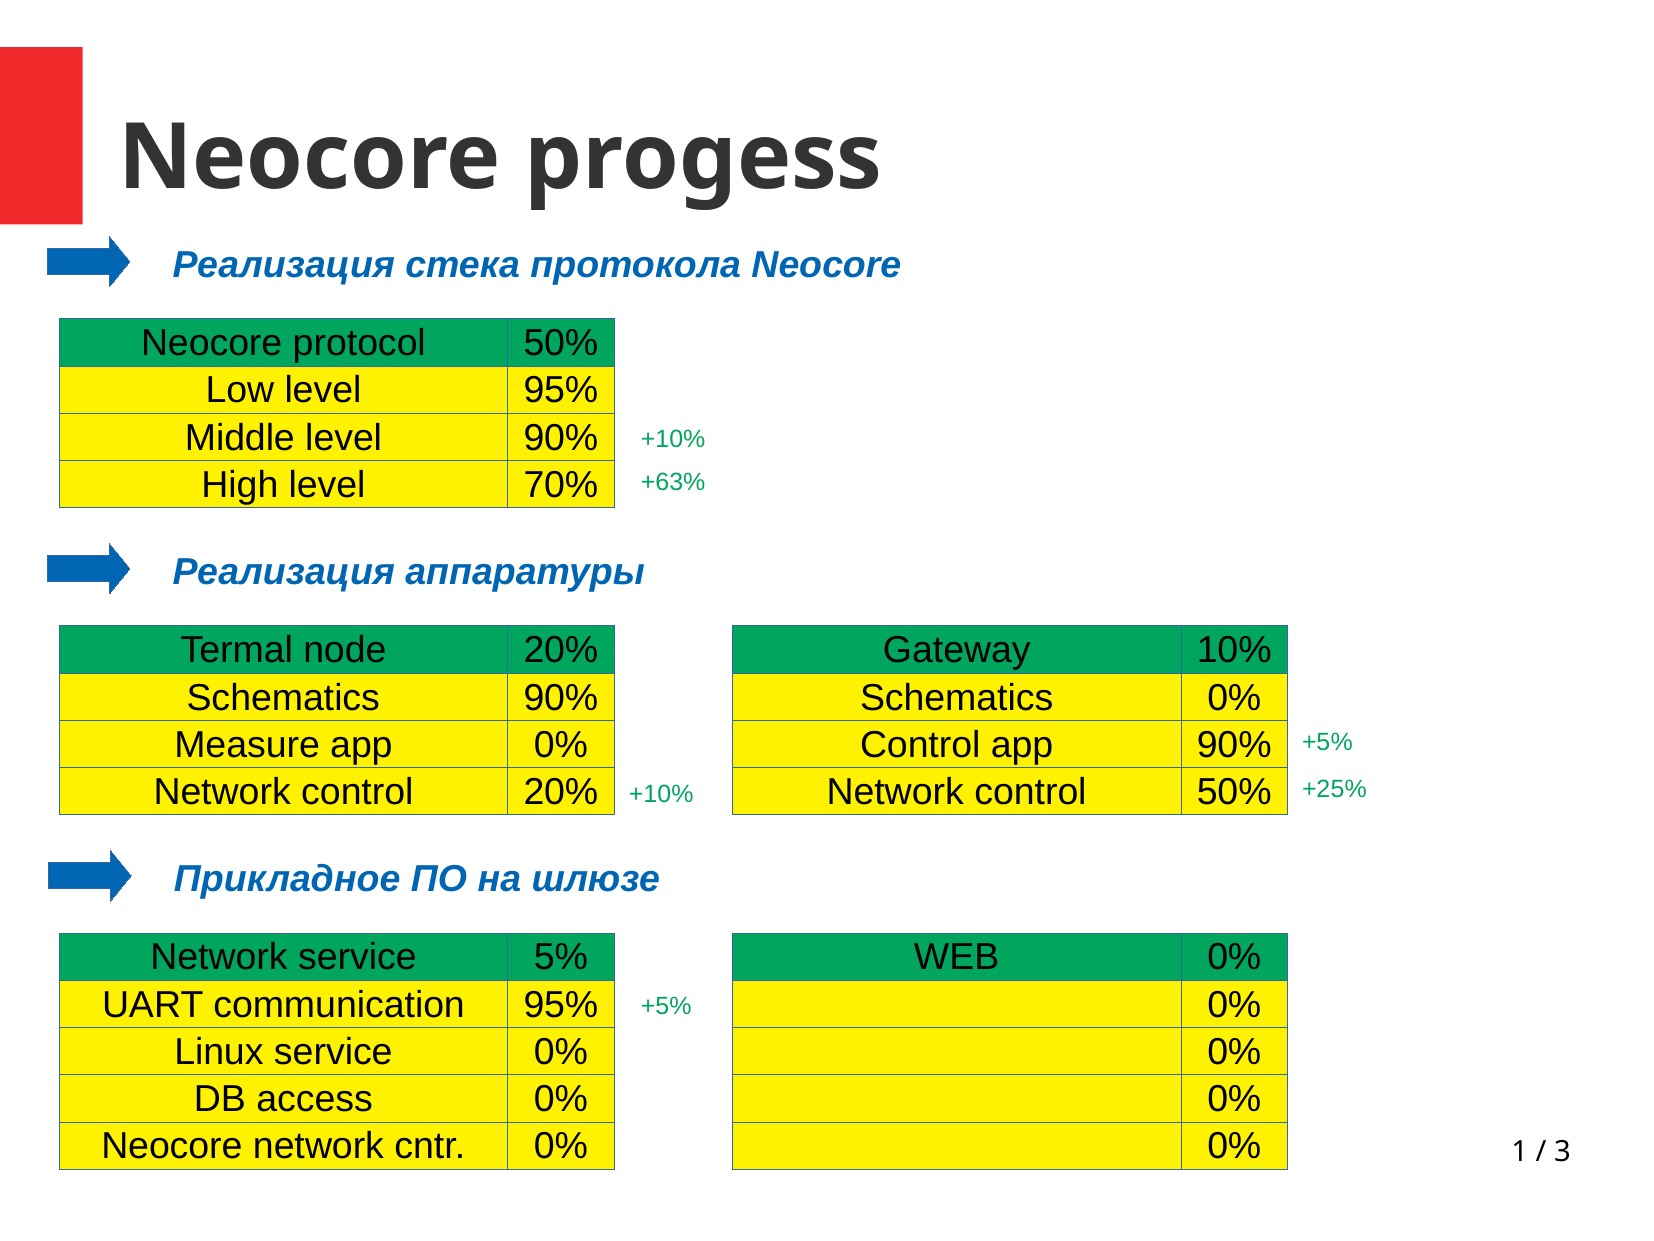

# Neocore progess
Реализация стека протокола Neocore
Neocore protocol
50%
Low level
95%
Middle level
90%
+10%
High level
70%
+63%
Реализация аппаратуры
Termal node
20%
Gateway
10%
Schematics
90%
Schematics
0%
Measure app
0%
Control app
90%
+5%
Network control
20%
Network control
50%
+25%
+10%
Прикладное ПО на шлюзе
Network service
5%
WEB
0%
UART communication
95%
0%
+5%
Linux service
0%
0%
DB access
0%
0%
Neocore network cntr.
0%
0%
1